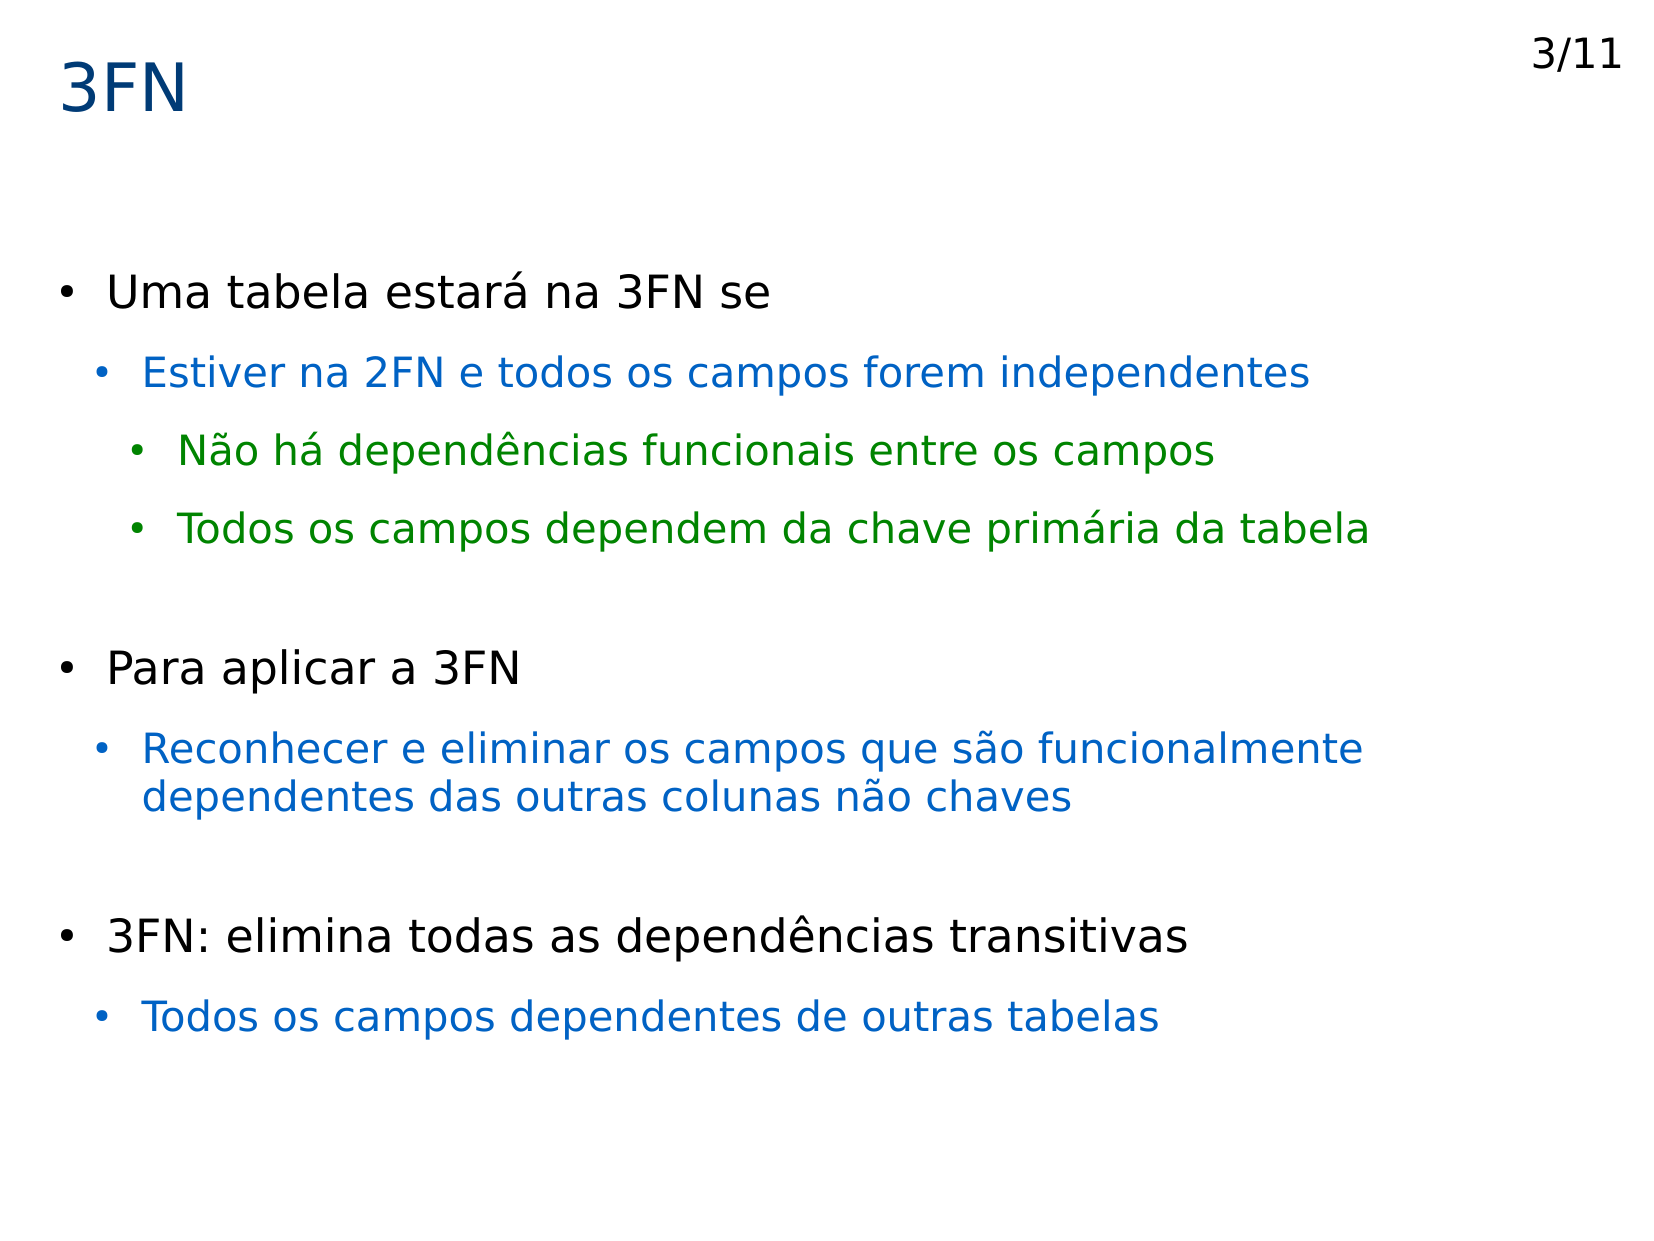

# 3FN
3
Uma tabela estará na 3FN se
Estiver na 2FN e todos os campos forem independentes
Não há dependências funcionais entre os campos
Todos os campos dependem da chave primária da tabela
Para aplicar a 3FN
Reconhecer e eliminar os campos que são funcionalmente dependentes das outras colunas não chaves
3FN: elimina todas as dependências transitivas
Todos os campos dependentes de outras tabelas